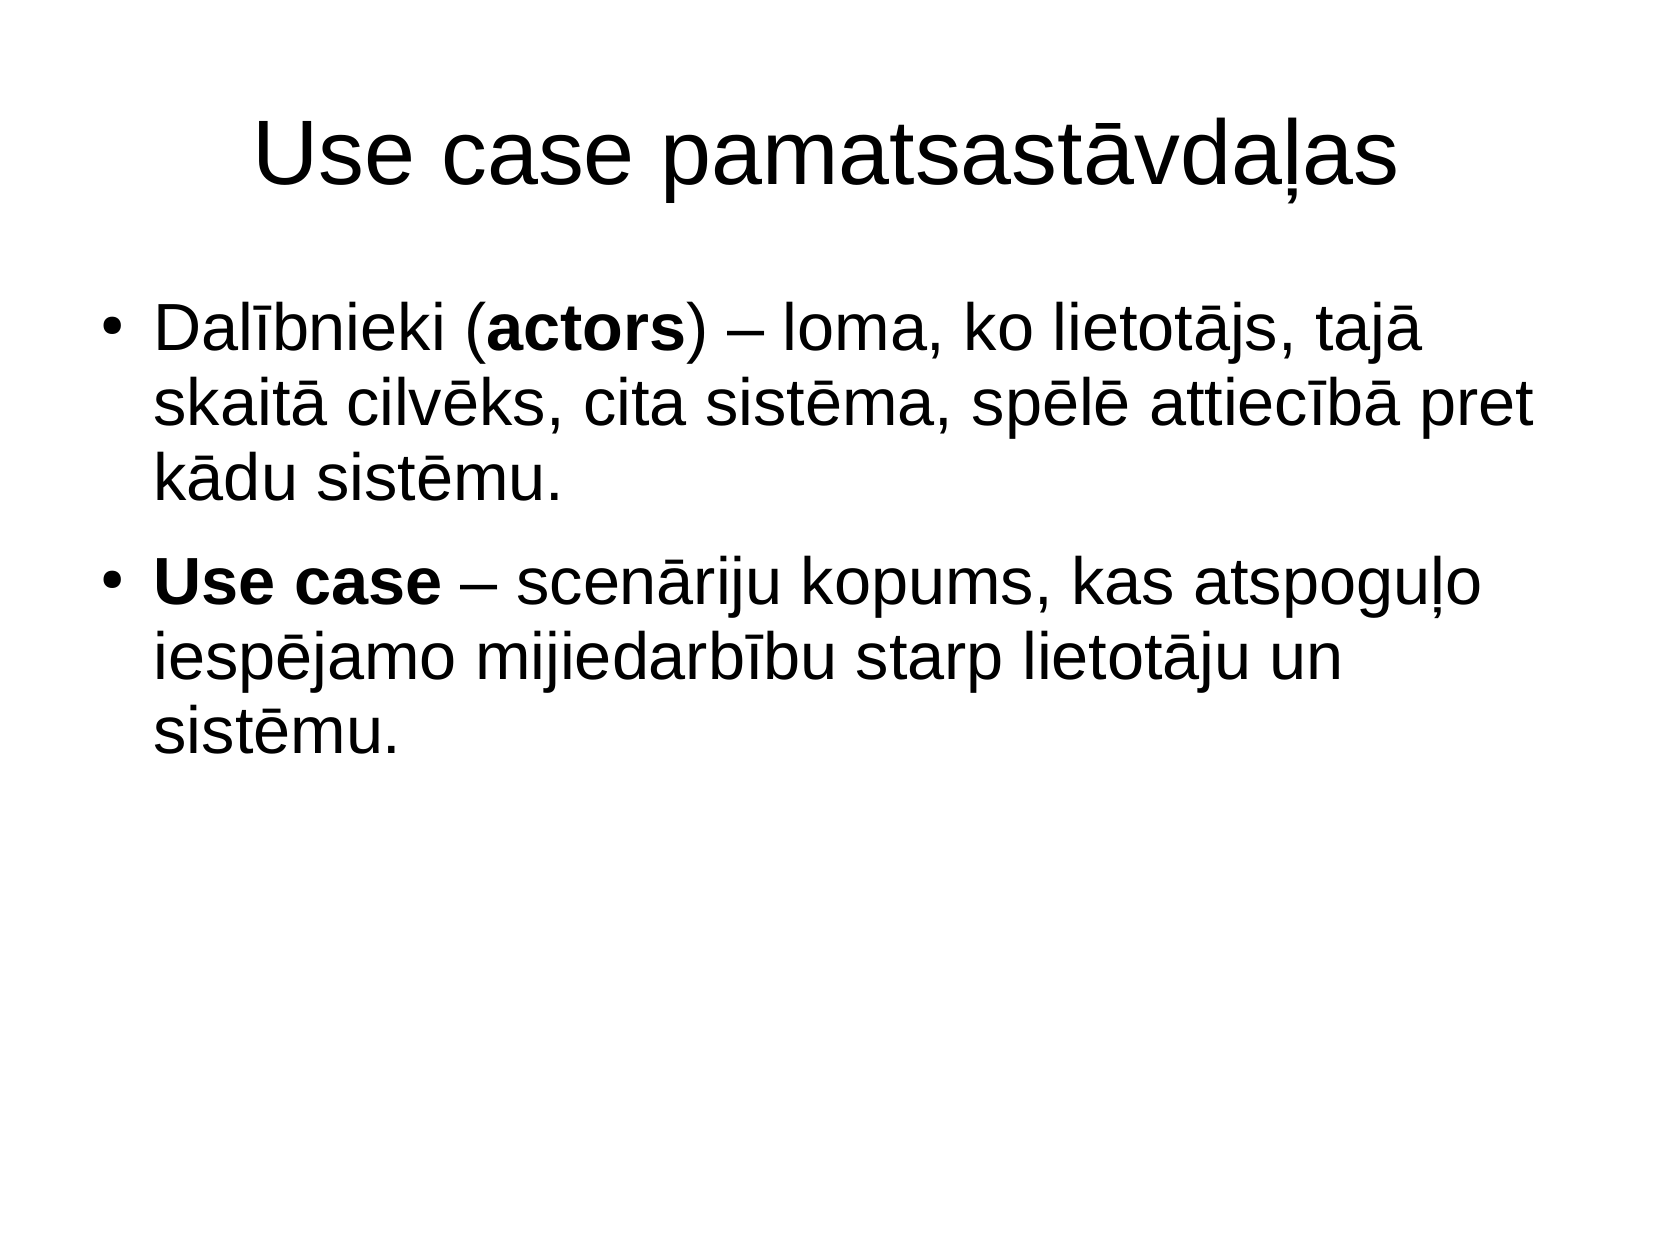

# Use case pamatsastāvdaļas
Dalībnieki (actors) – loma, ko lietotājs, tajā skaitā cilvēks, cita sistēma, spēlē attiecībā pret kādu sistēmu.
Use case – scenāriju kopums, kas atspoguļo iespējamo mijiedarbību starp lietotāju un sistēmu.